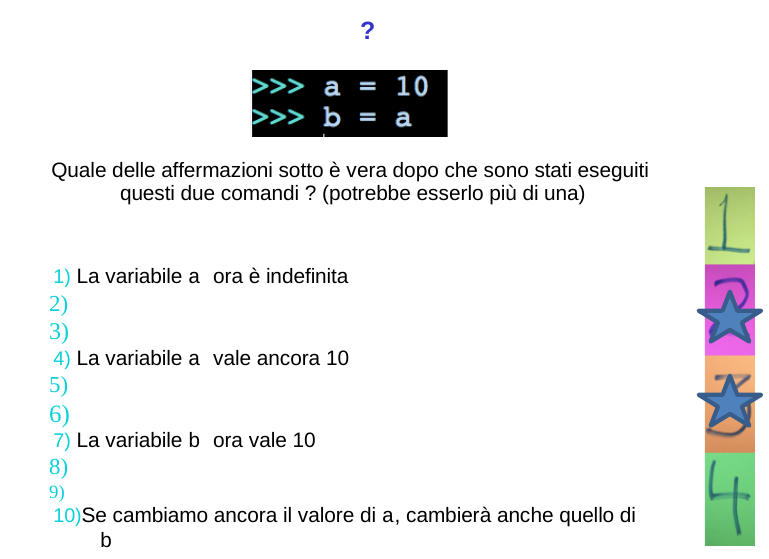

?
# Quale delle affermazioni sotto è vera dopo che sono stati eseguiti questi due comandi ? (potrebbe esserlo più di una)
La variabile a ora è indefinita
La variabile a vale ancora 10
La variabile b ora vale 10
Se cambiamo ancora il valore di a, cambierà anche quello di b
30